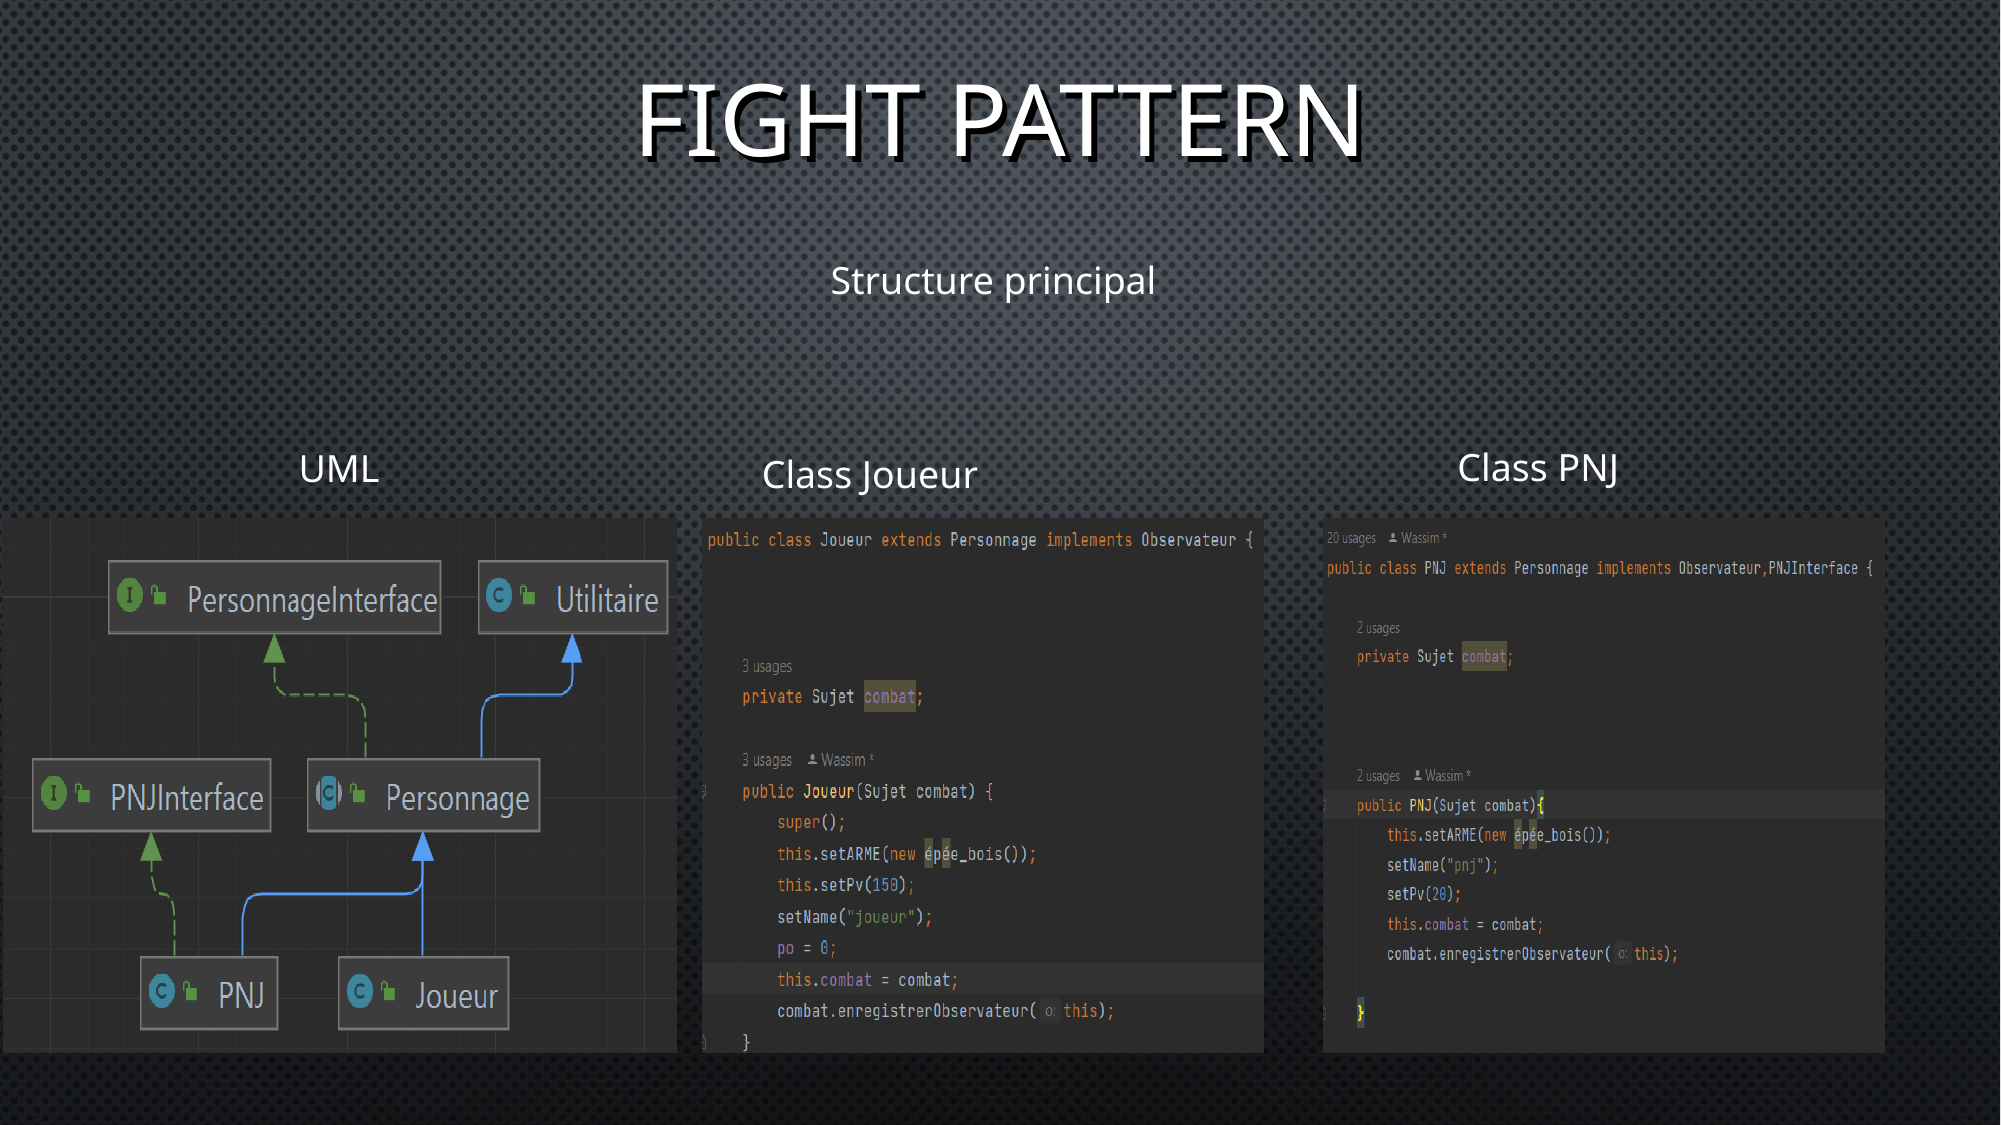

# Fight Pattern
Structure principal
Class PNJ
UML
Class Joueur